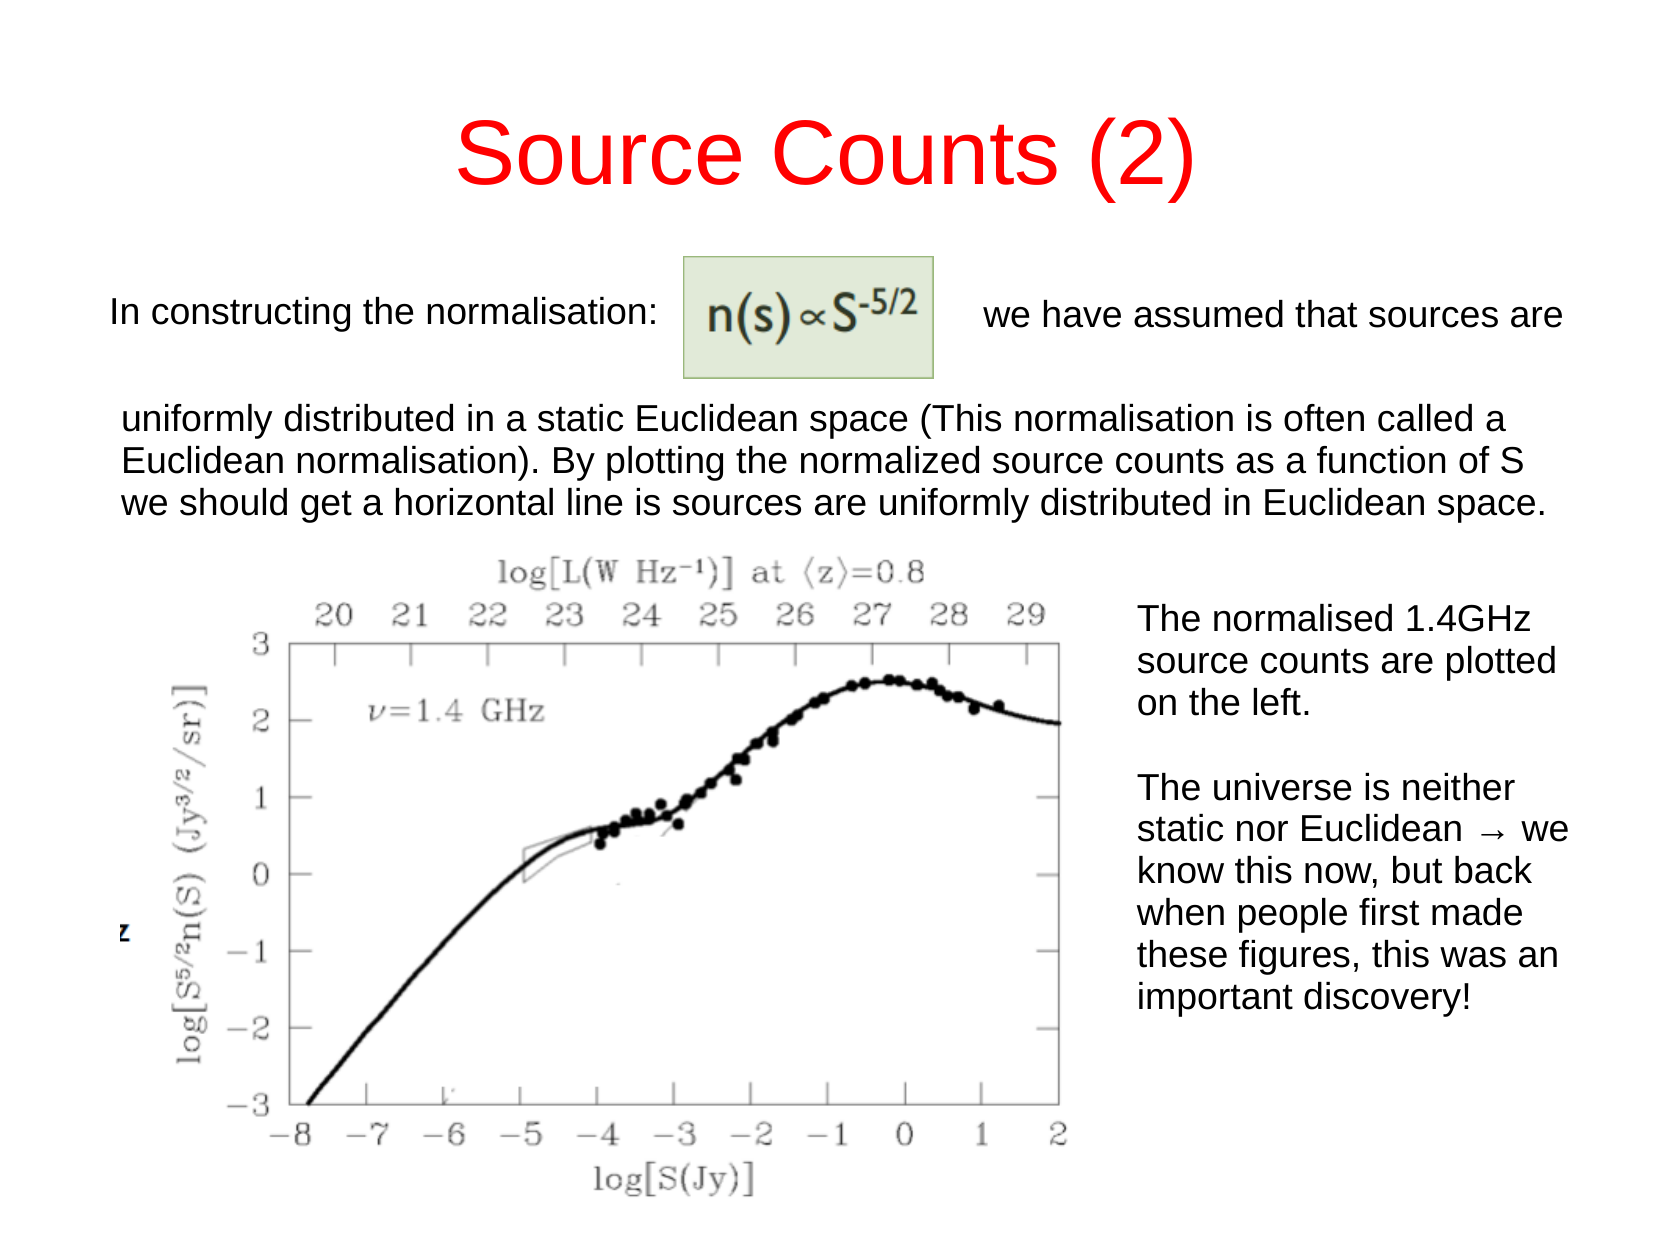

# Source Counts (2)
In constructing the normalisation:
we have assumed that sources are
uniformly distributed in a static Euclidean space (This normalisation is often called a Euclidean normalisation). By plotting the normalized source counts as a function of S we should get a horizontal line is sources are uniformly distributed in Euclidean space.
The normalised 1.4GHz source counts are plotted on the left.
The universe is neither static nor Euclidean → we know this now, but back when people first made these figures, this was an important discovery!